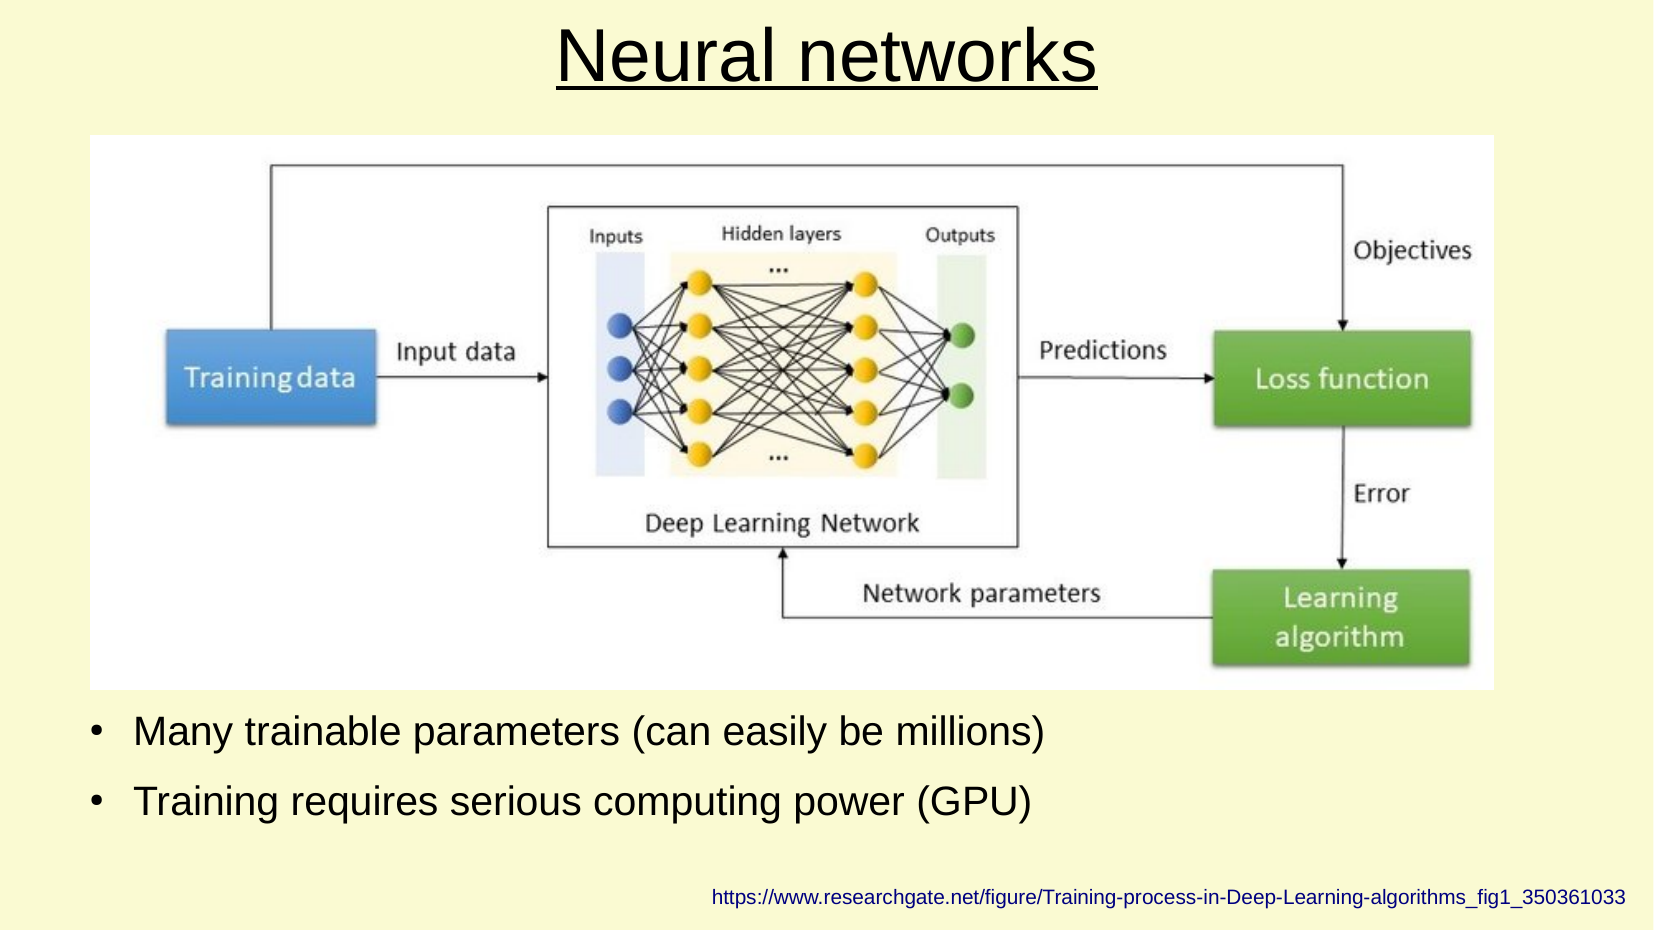

# Neural networks
Many trainable parameters (can easily be millions)
Training requires serious computing power (GPU)
https://www.researchgate.net/figure/Training-process-in-Deep-Learning-algorithms_fig1_350361033